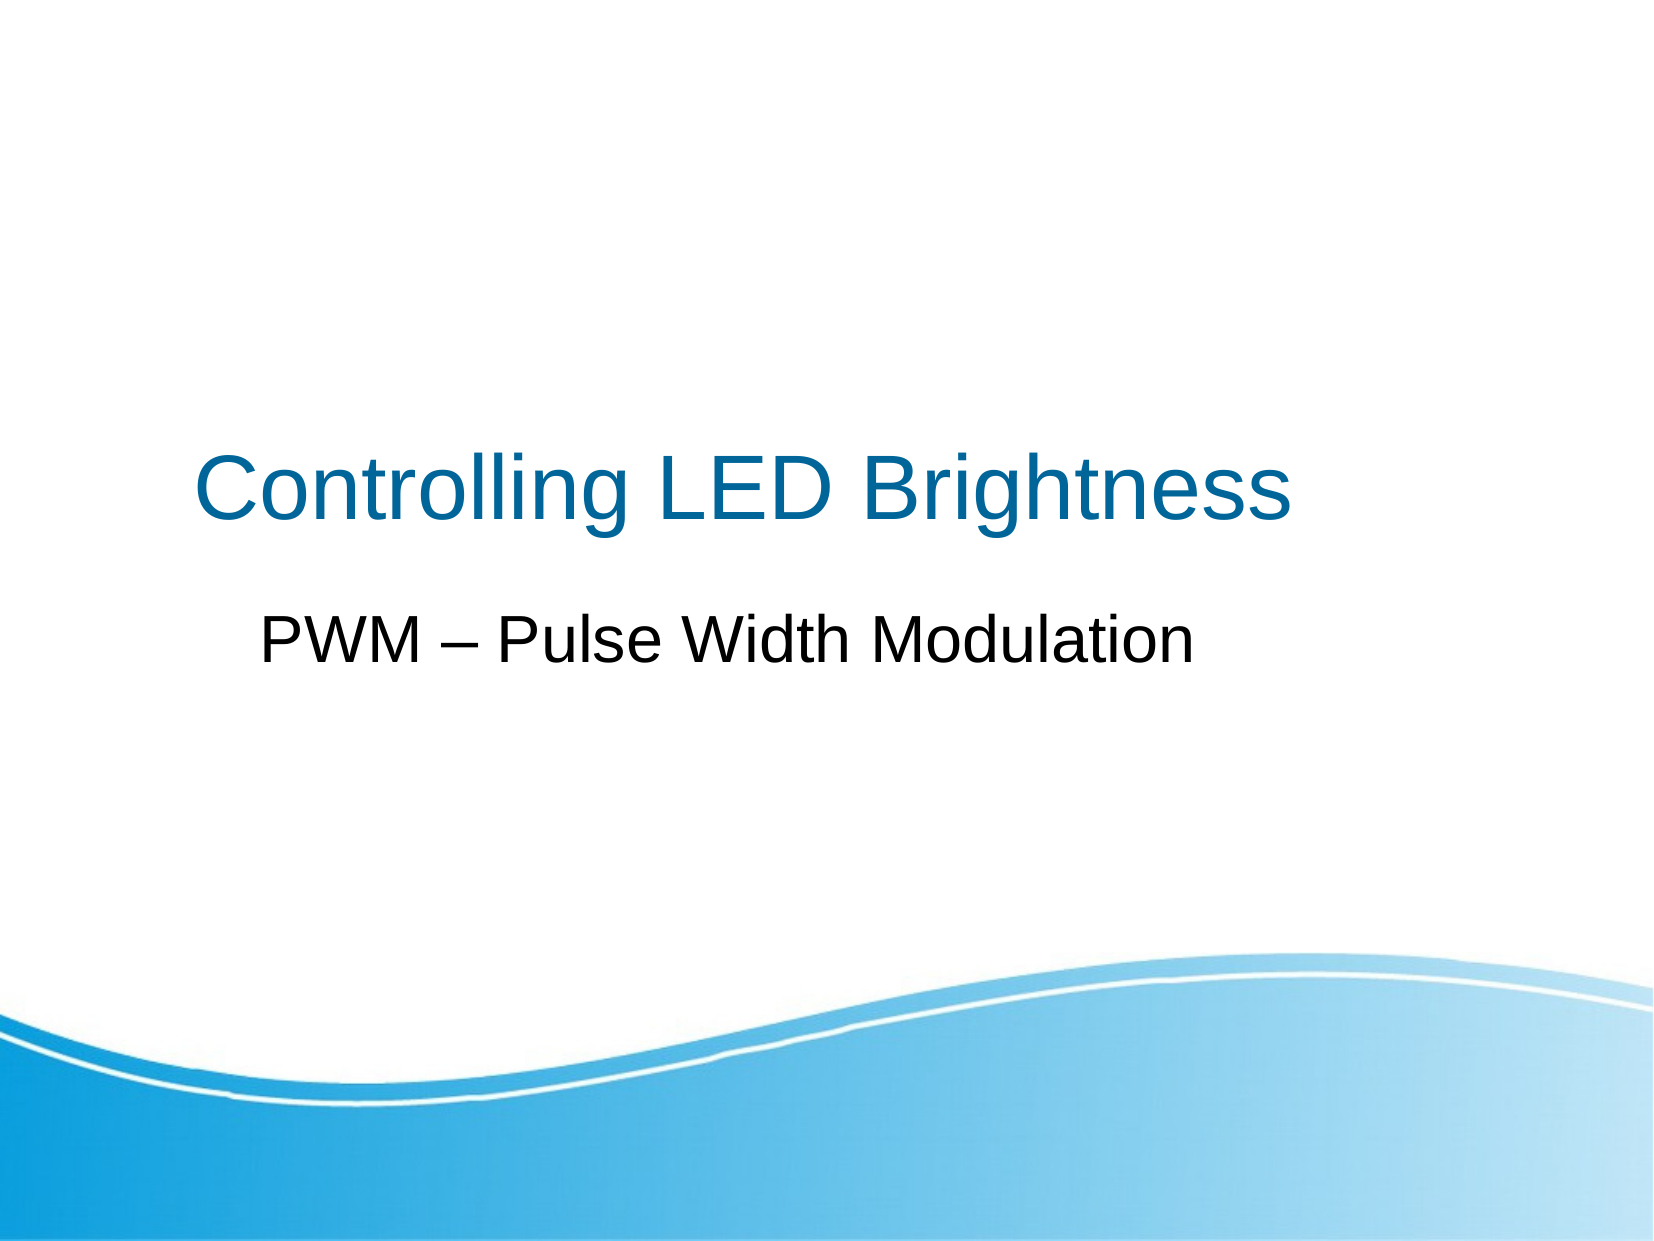

# Controlling LED Brightness
PWM – Pulse Width Modulation